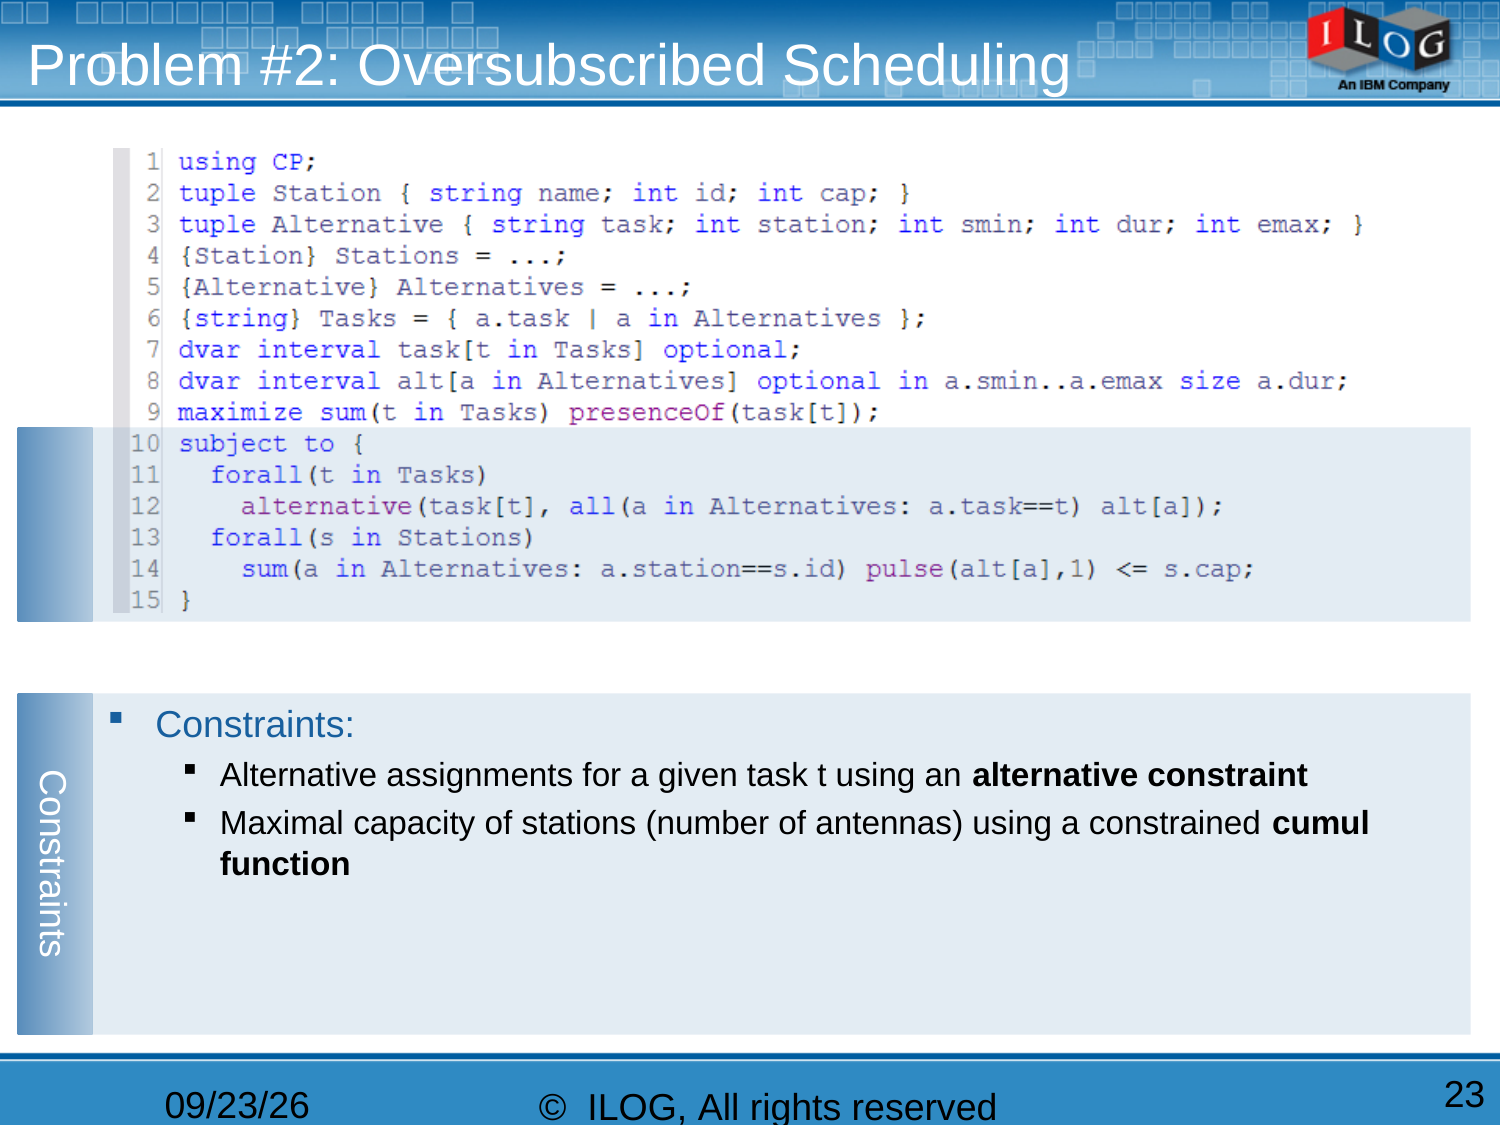

# Problem #2: Oversubscribed Scheduling
Constraints:
Alternative assignments for a given task t using an alternative constraint
Maximal capacity of stations (number of antennas) using a constrained cumul function
Constraints
23
© ILOG, All rights reserved